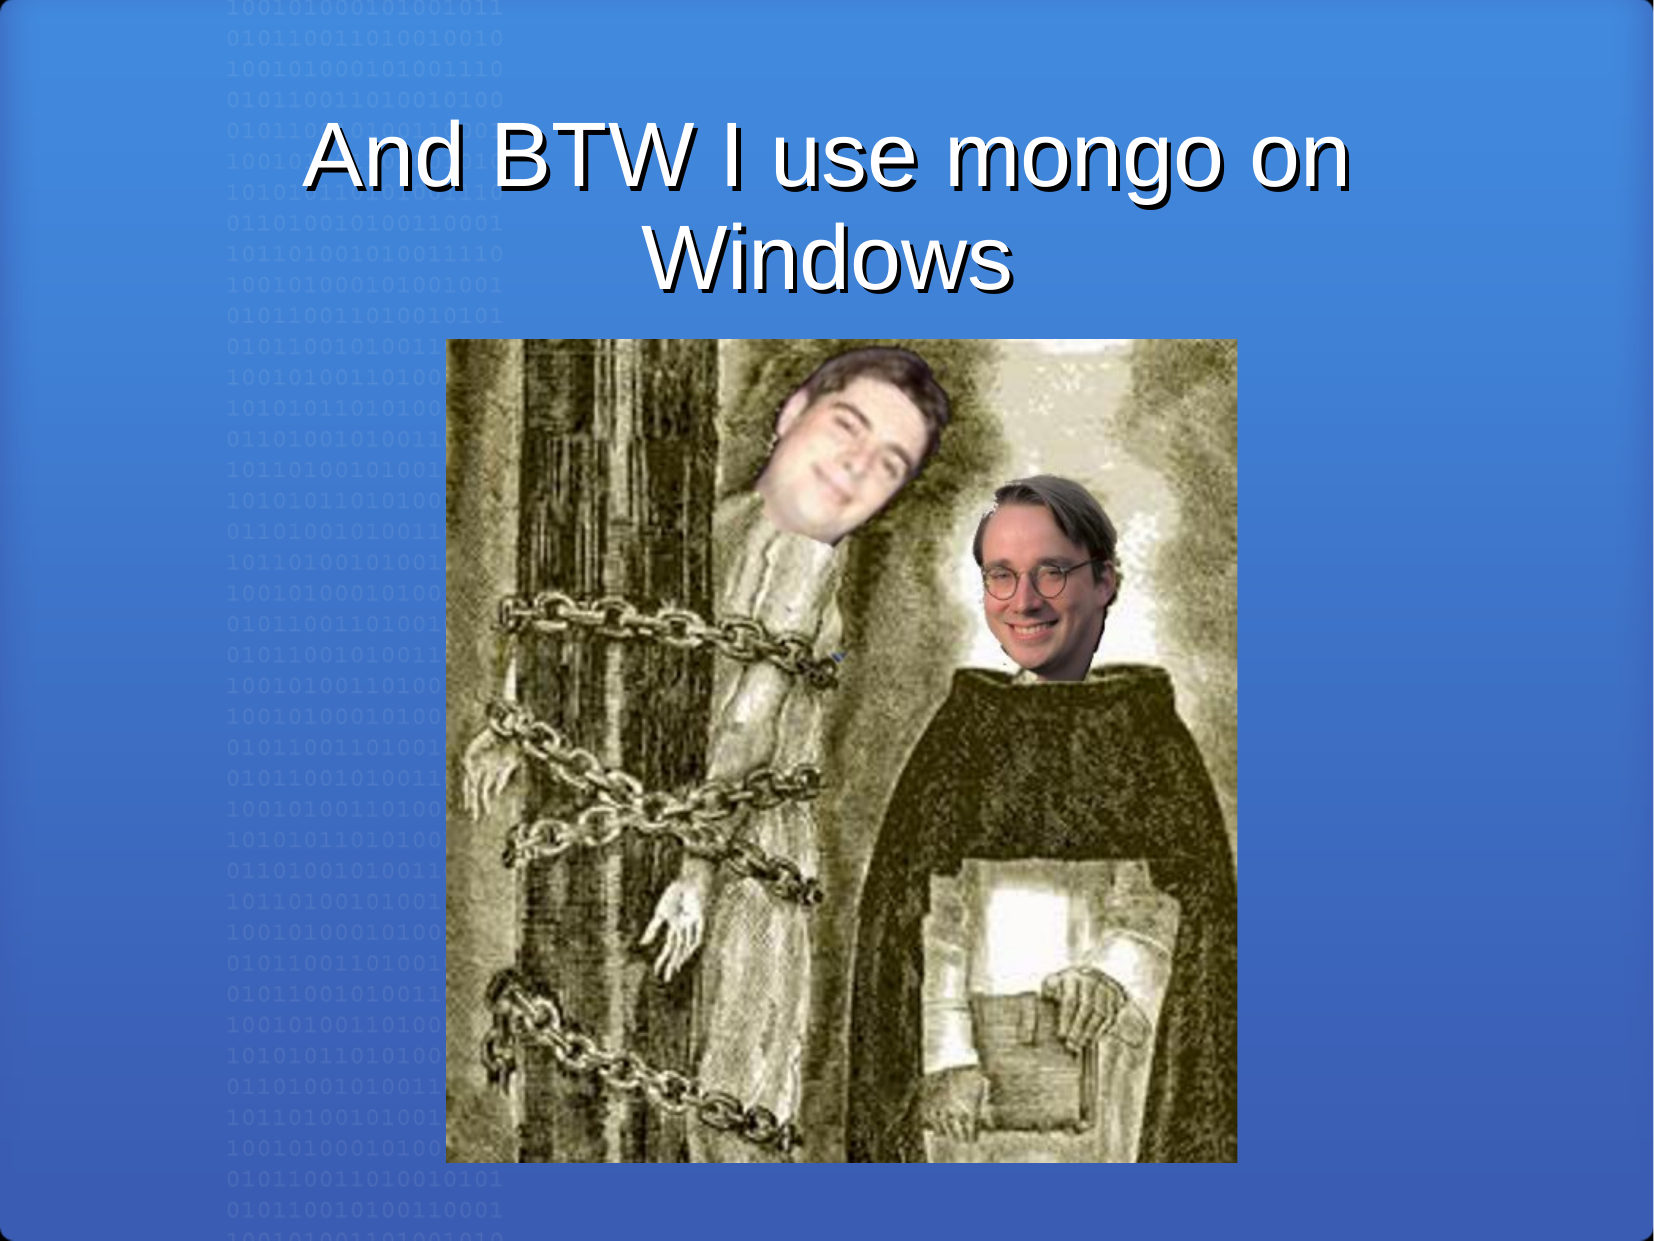

# And BTW I use mongo on Windows